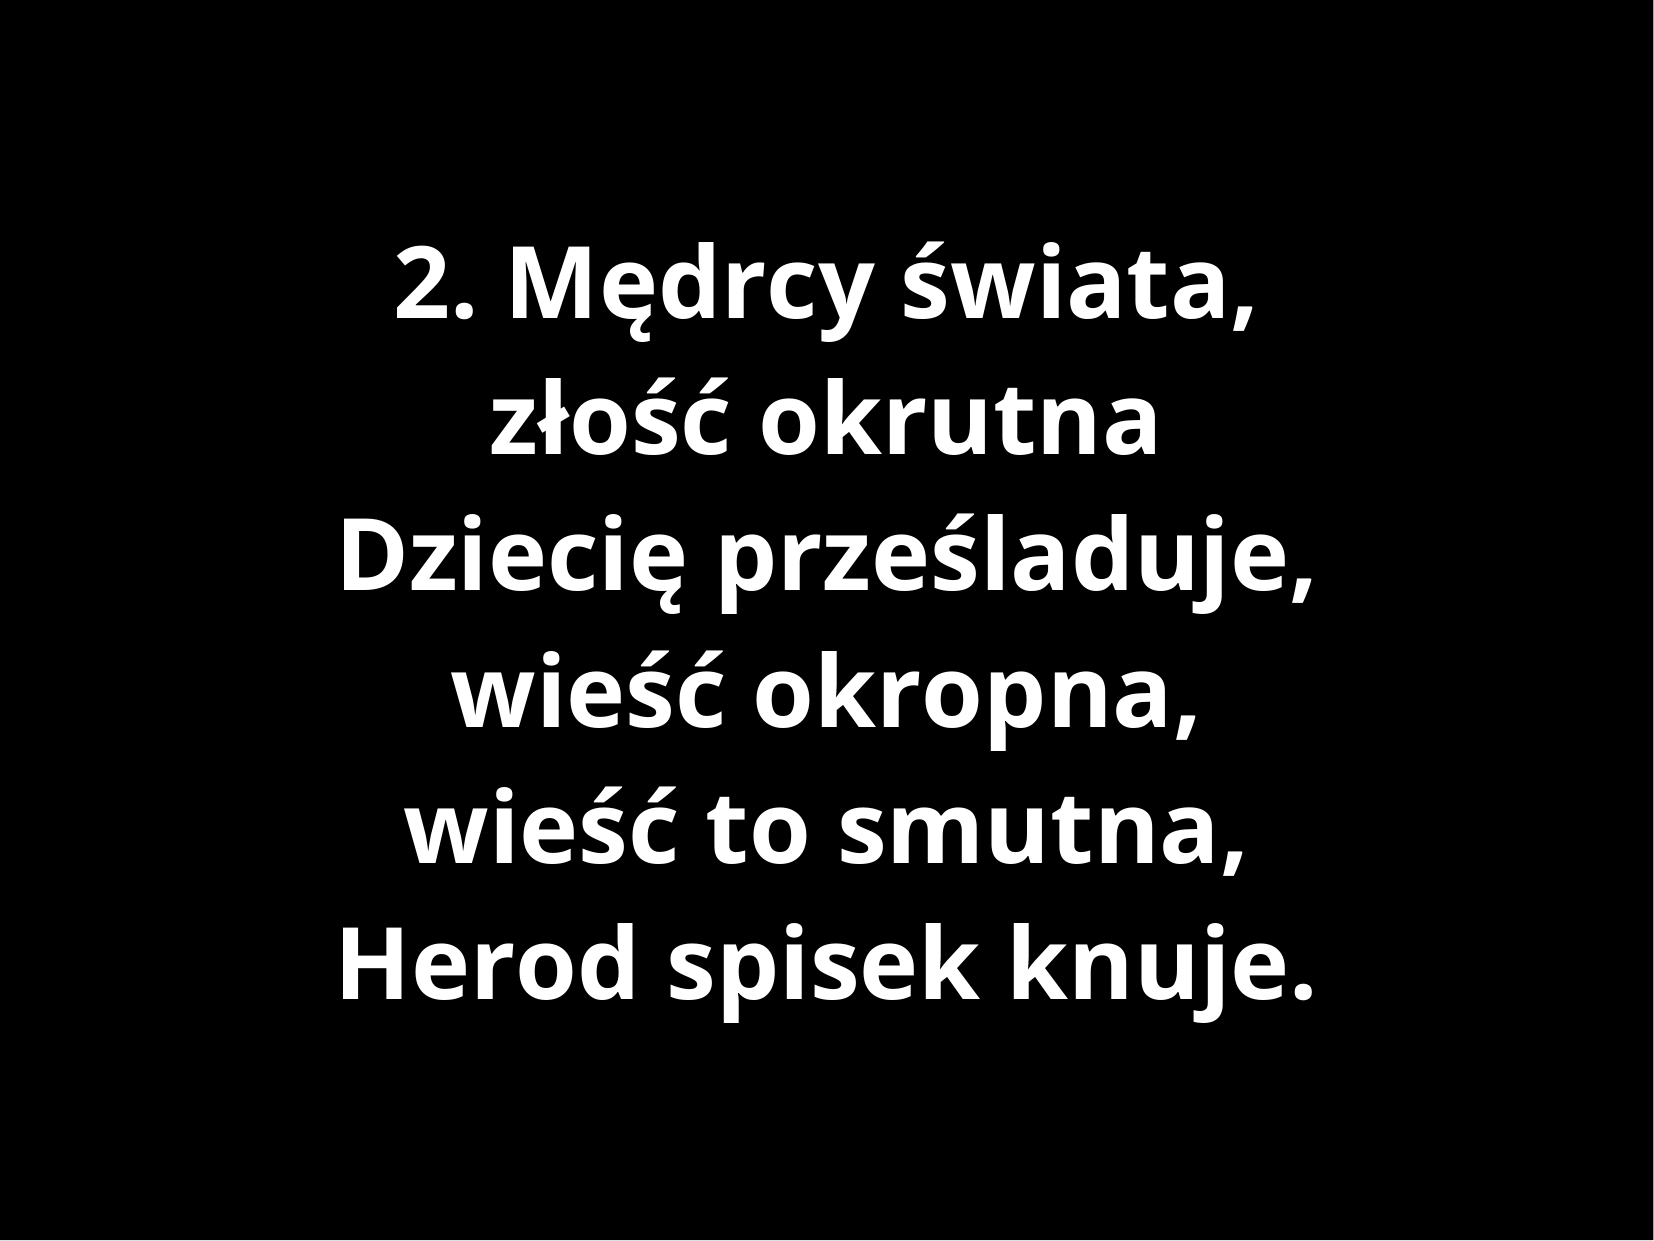

# 2. Mędrcy świata, złość okrutna Dziecię prześladuje, wieść okropna, wieść to smutna, Herod spisek knuje.